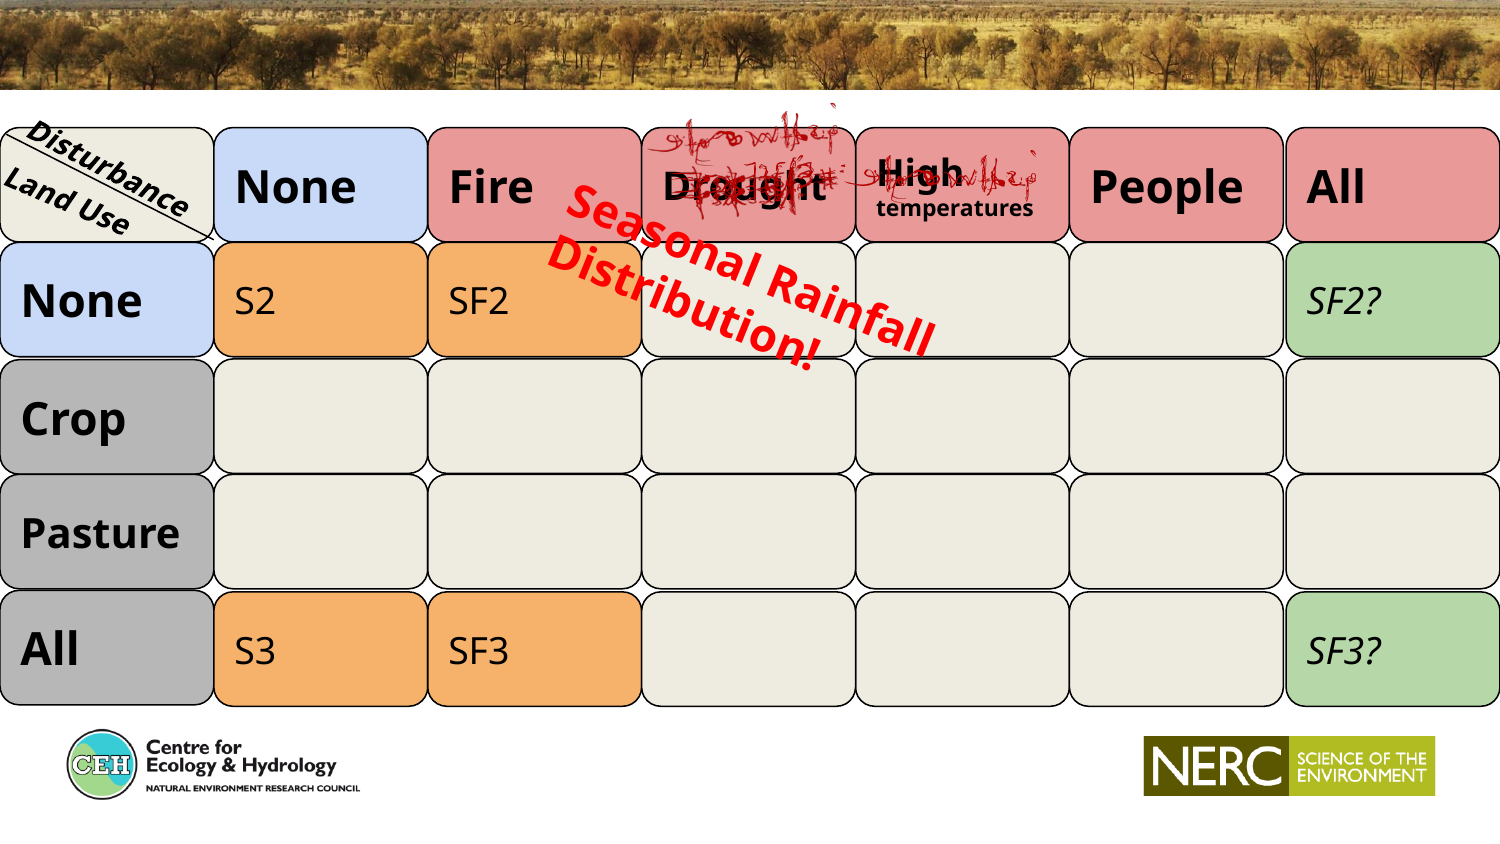

#
None
Fire
Drought
High temperatures
People
All
Disturbance
Land Use
None
S2
SF2
SF2?
Crop
Pasture
All
S3
SF3
SF3?
Seasonal Rainfall Distribution!